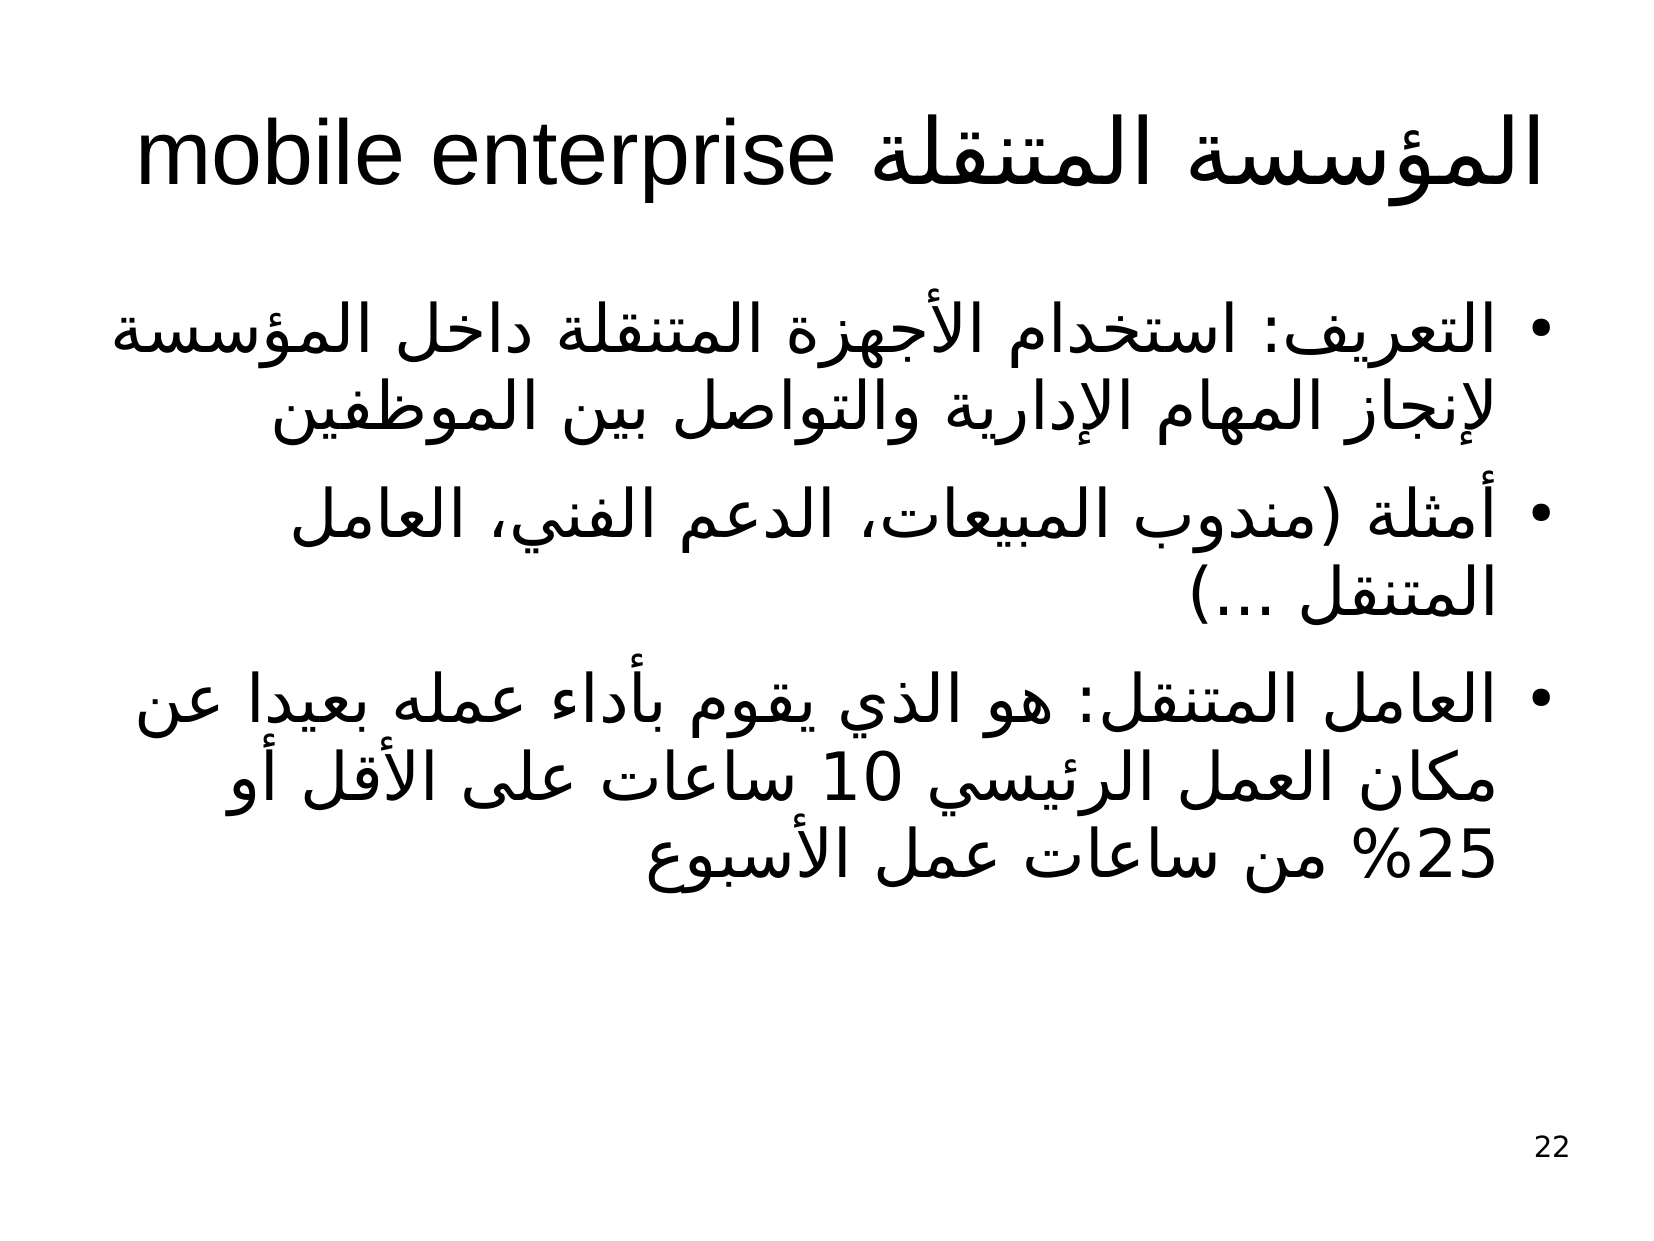

# المؤسسة المتنقلة mobile enterprise
التعريف: استخدام الأجهزة المتنقلة داخل المؤسسة لإنجاز المهام الإدارية والتواصل بين الموظفين
أمثلة (مندوب المبيعات، الدعم الفني، العامل المتنقل ...)
العامل المتنقل: هو الذي يقوم بأداء عمله بعيدا عن مكان العمل الرئيسي 10 ساعات على الأقل أو 25% من ساعات عمل الأسبوع
22